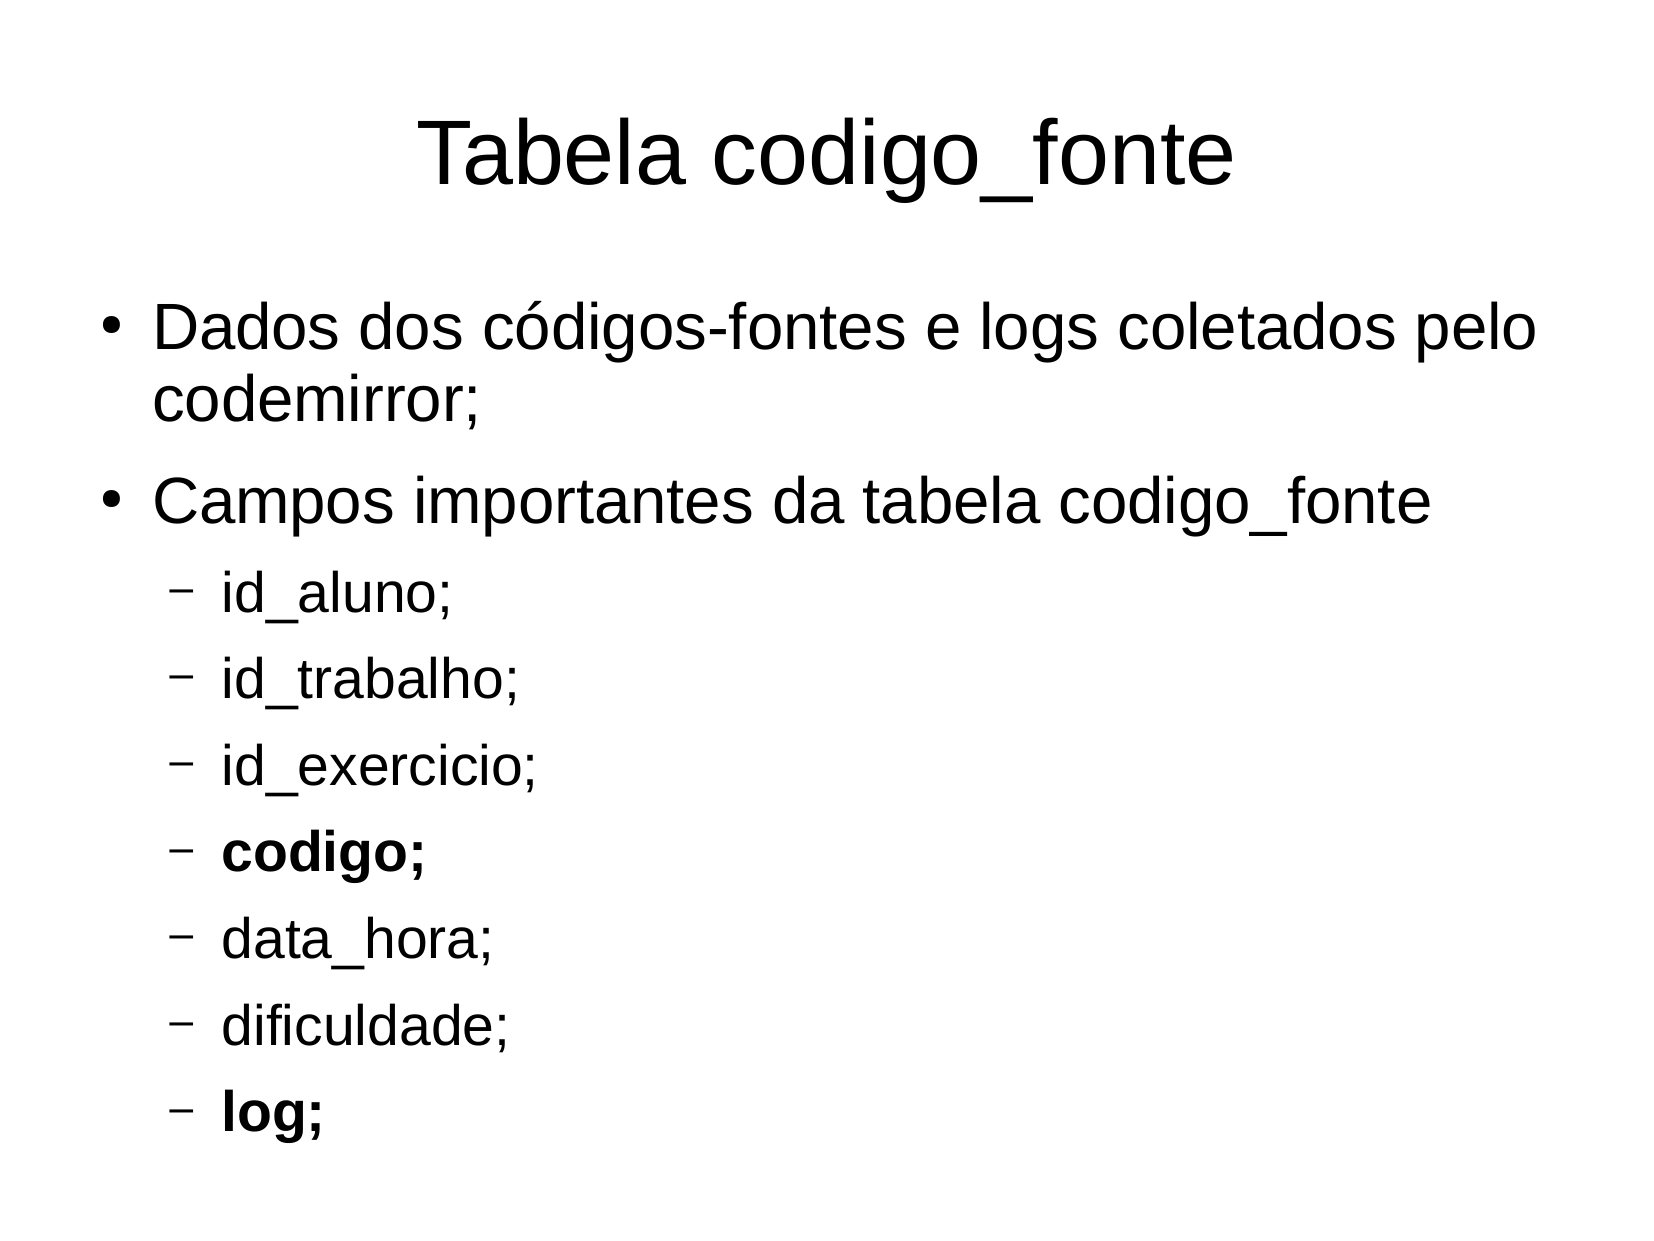

# Tabela codigo_fonte
Dados dos códigos-fontes e logs coletados pelo codemirror;
Campos importantes da tabela codigo_fonte
id_aluno;
id_trabalho;
id_exercicio;
codigo;
data_hora;
dificuldade;
log;